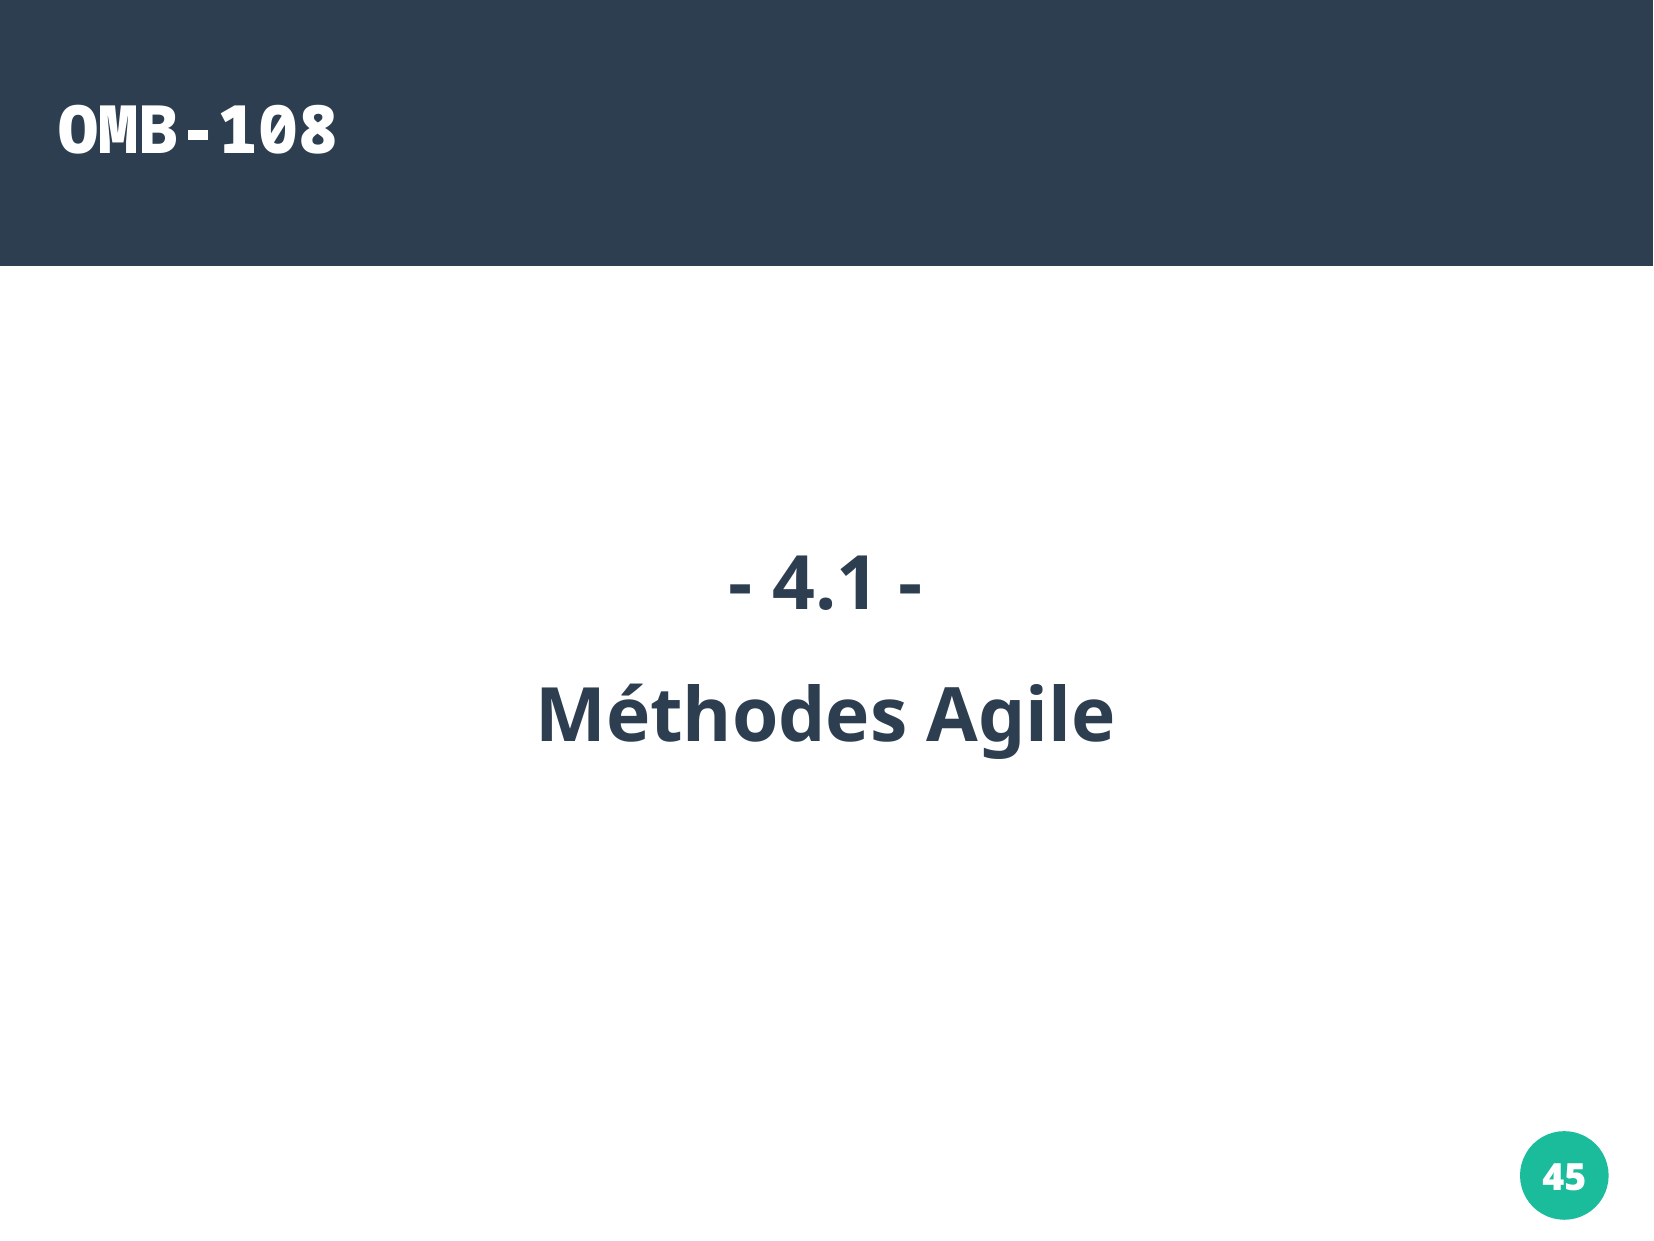

# OMB-108
- 4.1 -
Méthodes Agile
45